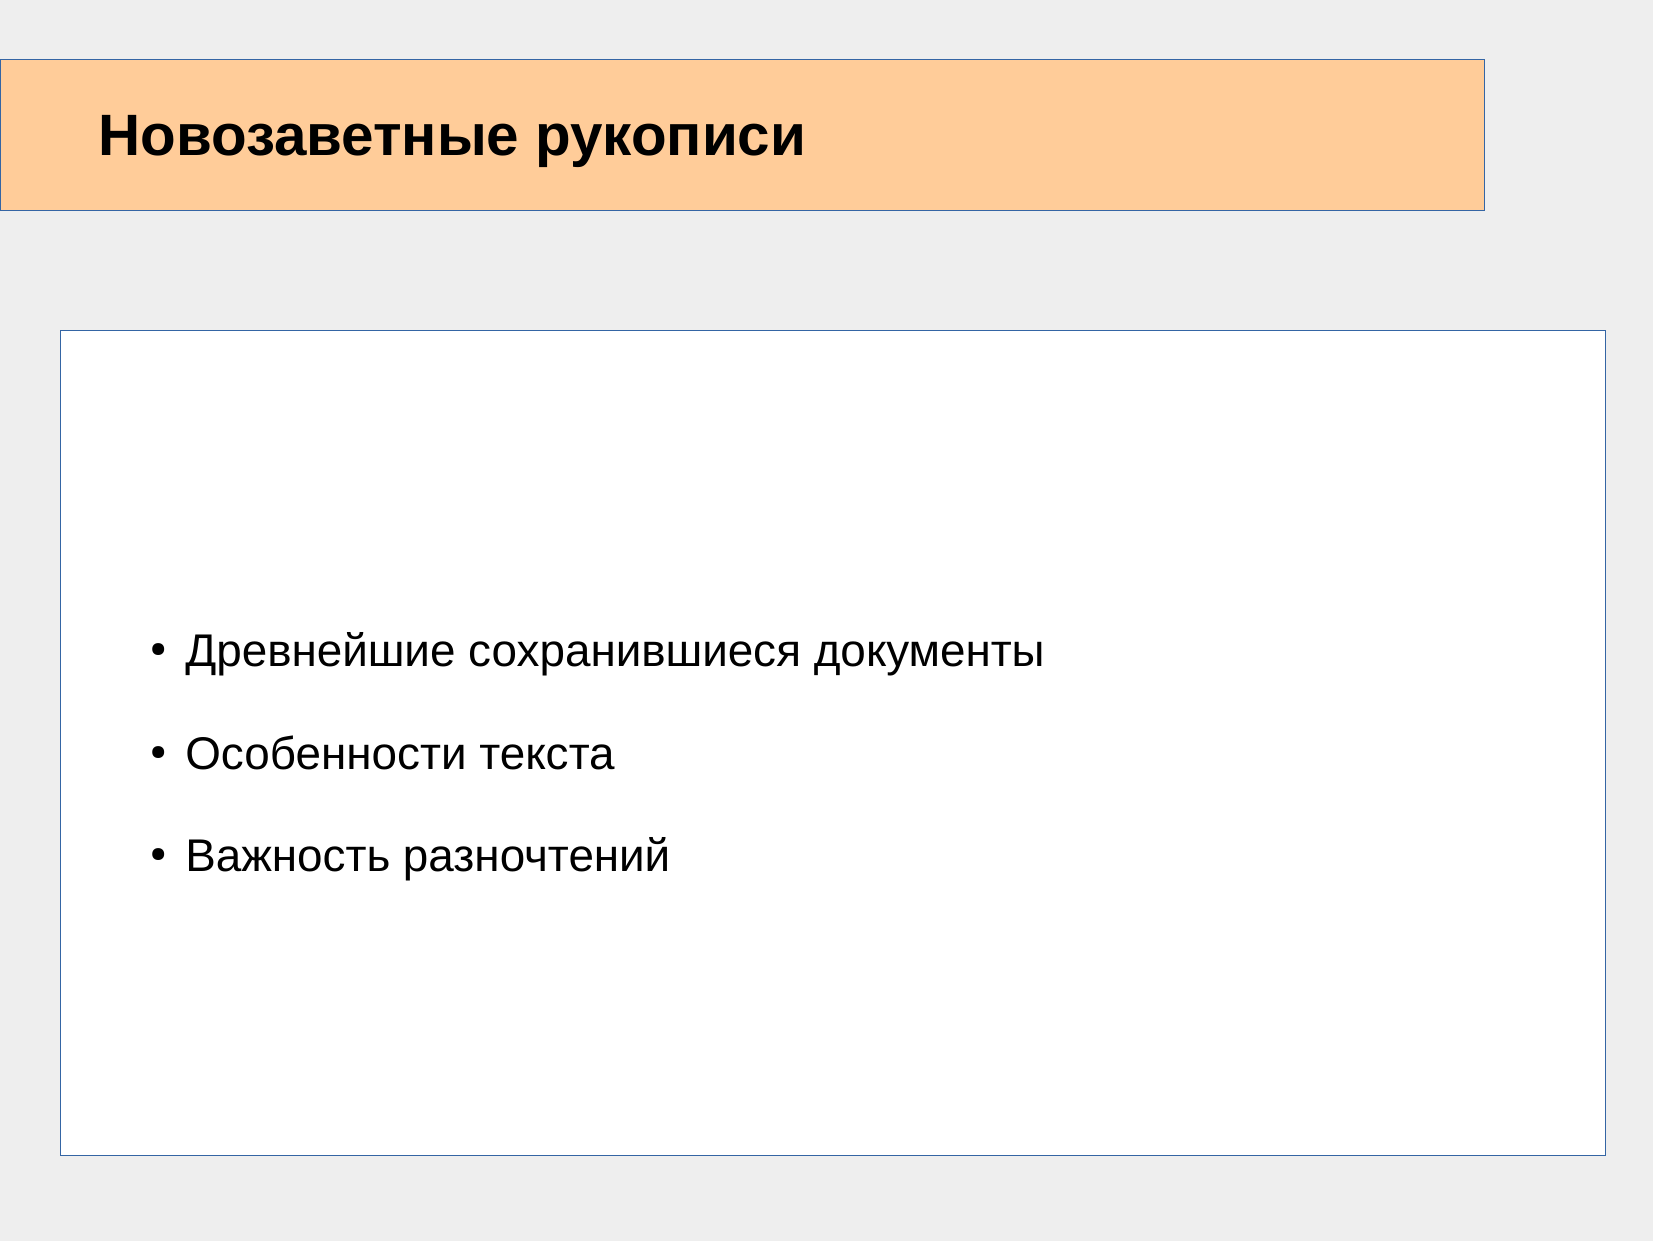

Новозаветные рукописи
# Древнейшие сохранившиеся документы
Особенности текста
Важность разночтений